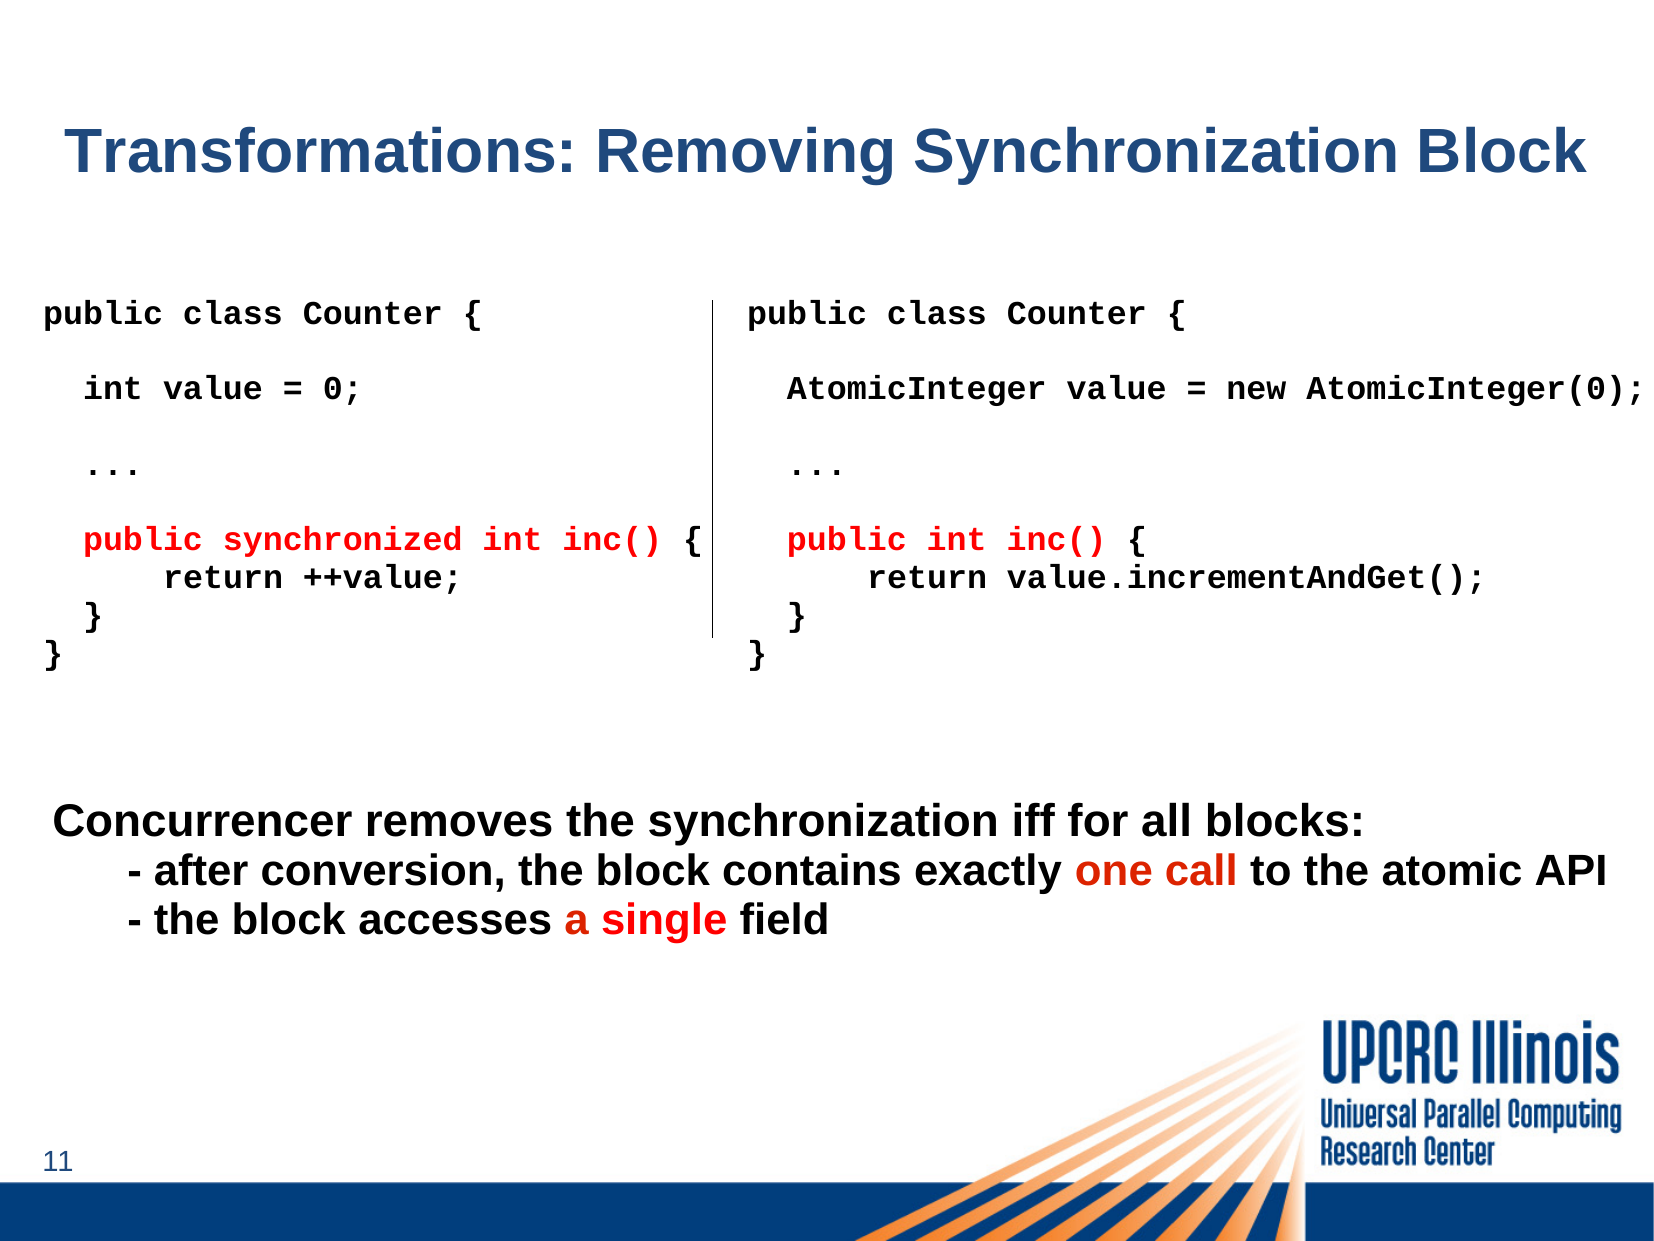

# Transformations: Removing Synchronization Block
public class Counter {
 int value = 0;
 ...
 public synchronized int inc() {
 return ++value;
 }
}
public class Counter {
 AtomicInteger value = new AtomicInteger(0);
 ...
 public int inc() {
 return value.incrementAndGet();
 }
}
Concurrencer removes the synchronization iff for all blocks:
	- after conversion, the block contains exactly one call to the atomic API
	- the block accesses a single field
11